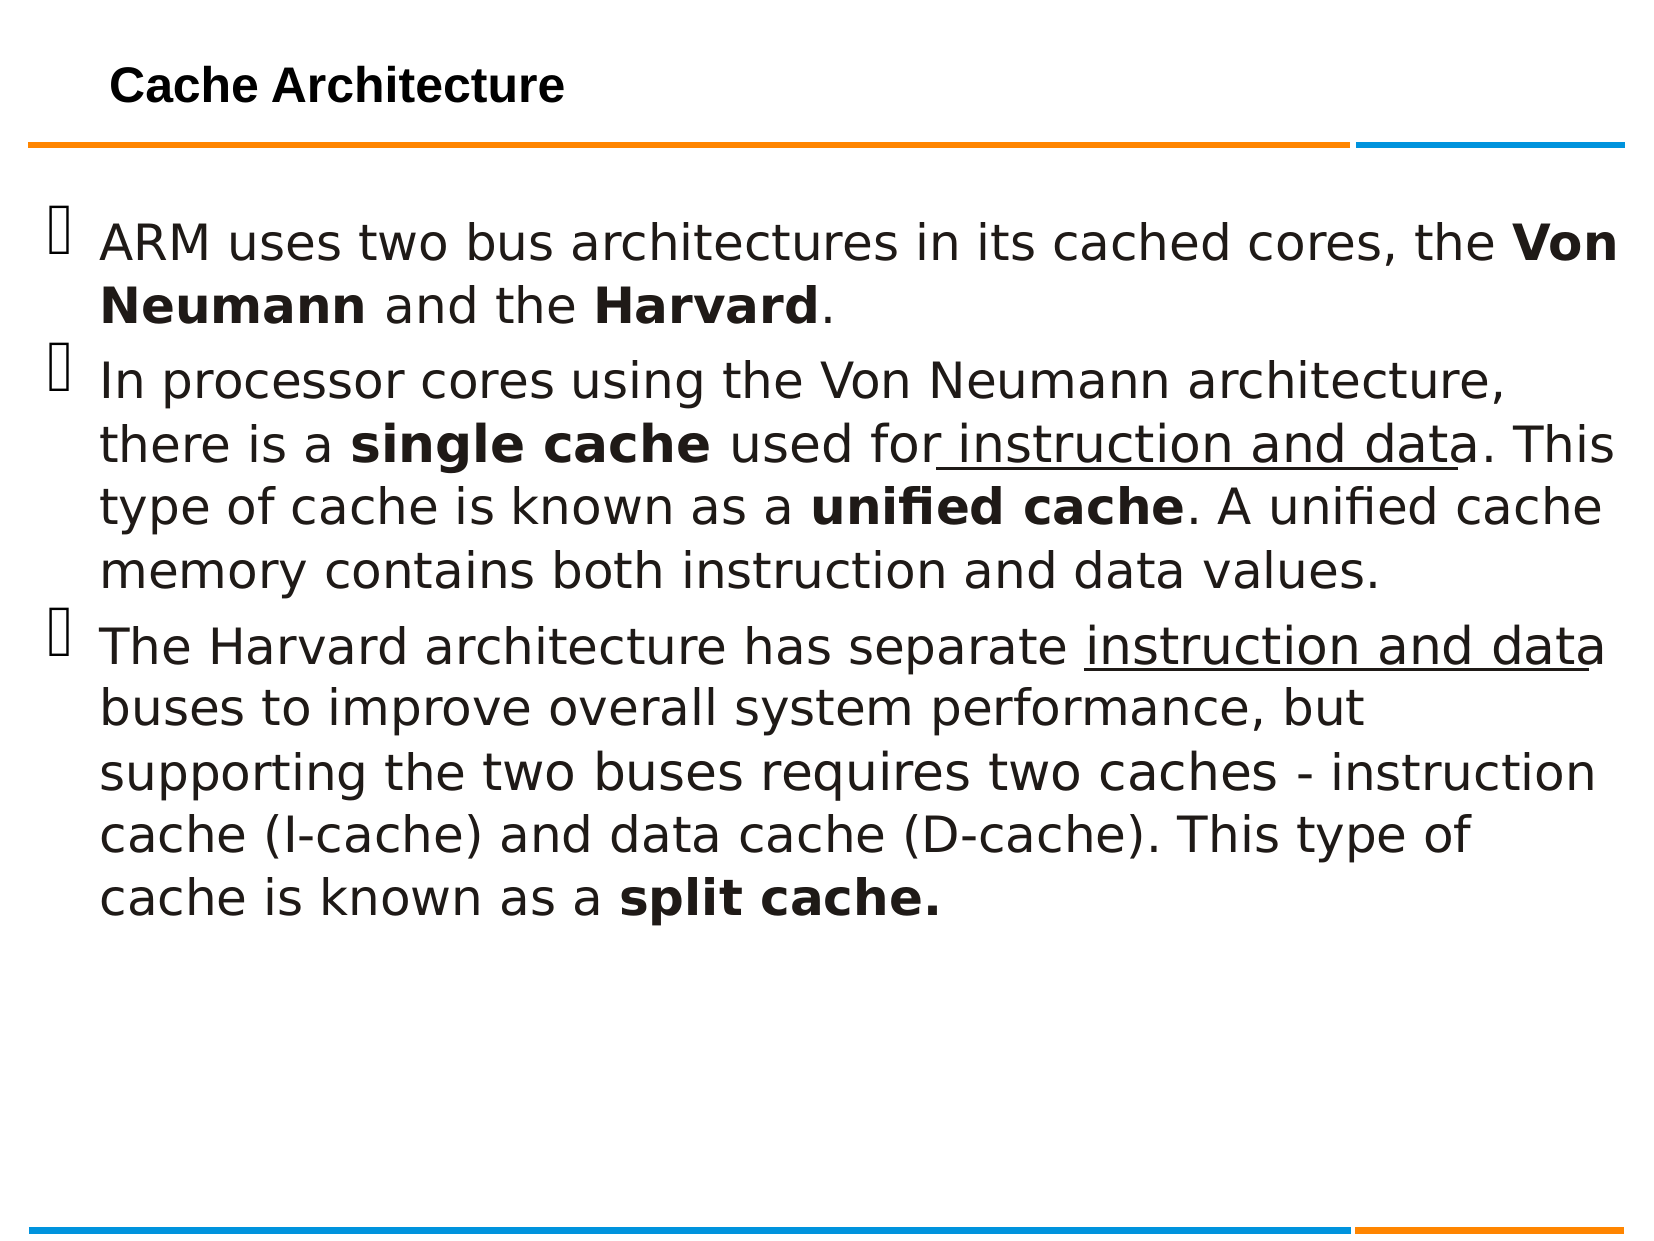

Cache Architecture

ARM uses two bus architectures in its cached cores, the Von
Neumann and the Harvard.

In processor cores using the Von Neumann architecture,
there is a single cache used for instruction and data. This
type of cache is known as a unified cache. A unified cache
memory contains both instruction and data values.

The Harvard architecture has separate instruction and data
buses to improve overall system performance, but
supporting the two buses requires two caches - instruction
cache (I-cache) and data cache (D-cache). This type of
cache is known as a split cache.
18